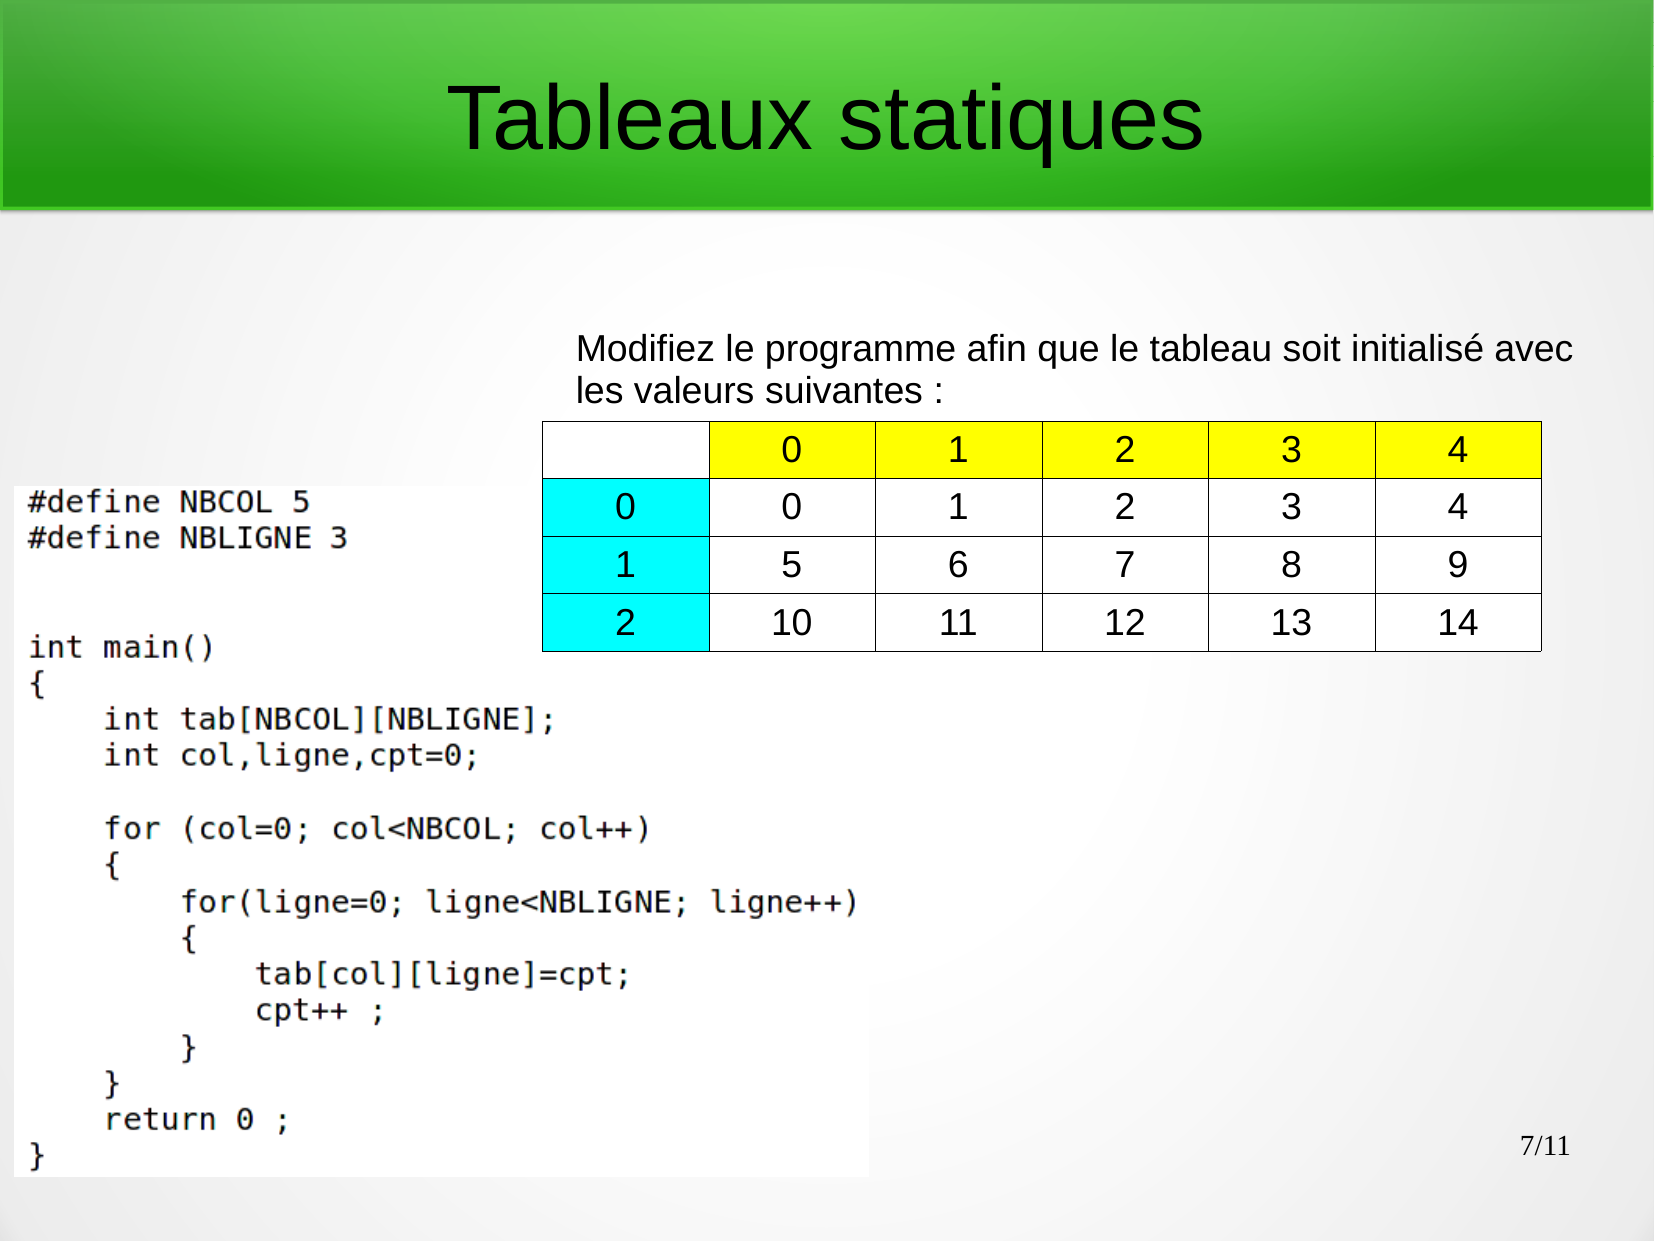

# Tableaux statiques
Modifiez le programme afin que le tableau soit initialisé avec les valeurs suivantes :
| | 0 | 1 | 2 | 3 | 4 |
| --- | --- | --- | --- | --- | --- |
| 0 | 0 | 1 | 2 | 3 | 4 |
| 1 | 5 | 6 | 7 | 8 | 9 |
| 2 | 10 | 11 | 12 | 13 | 14 |
7